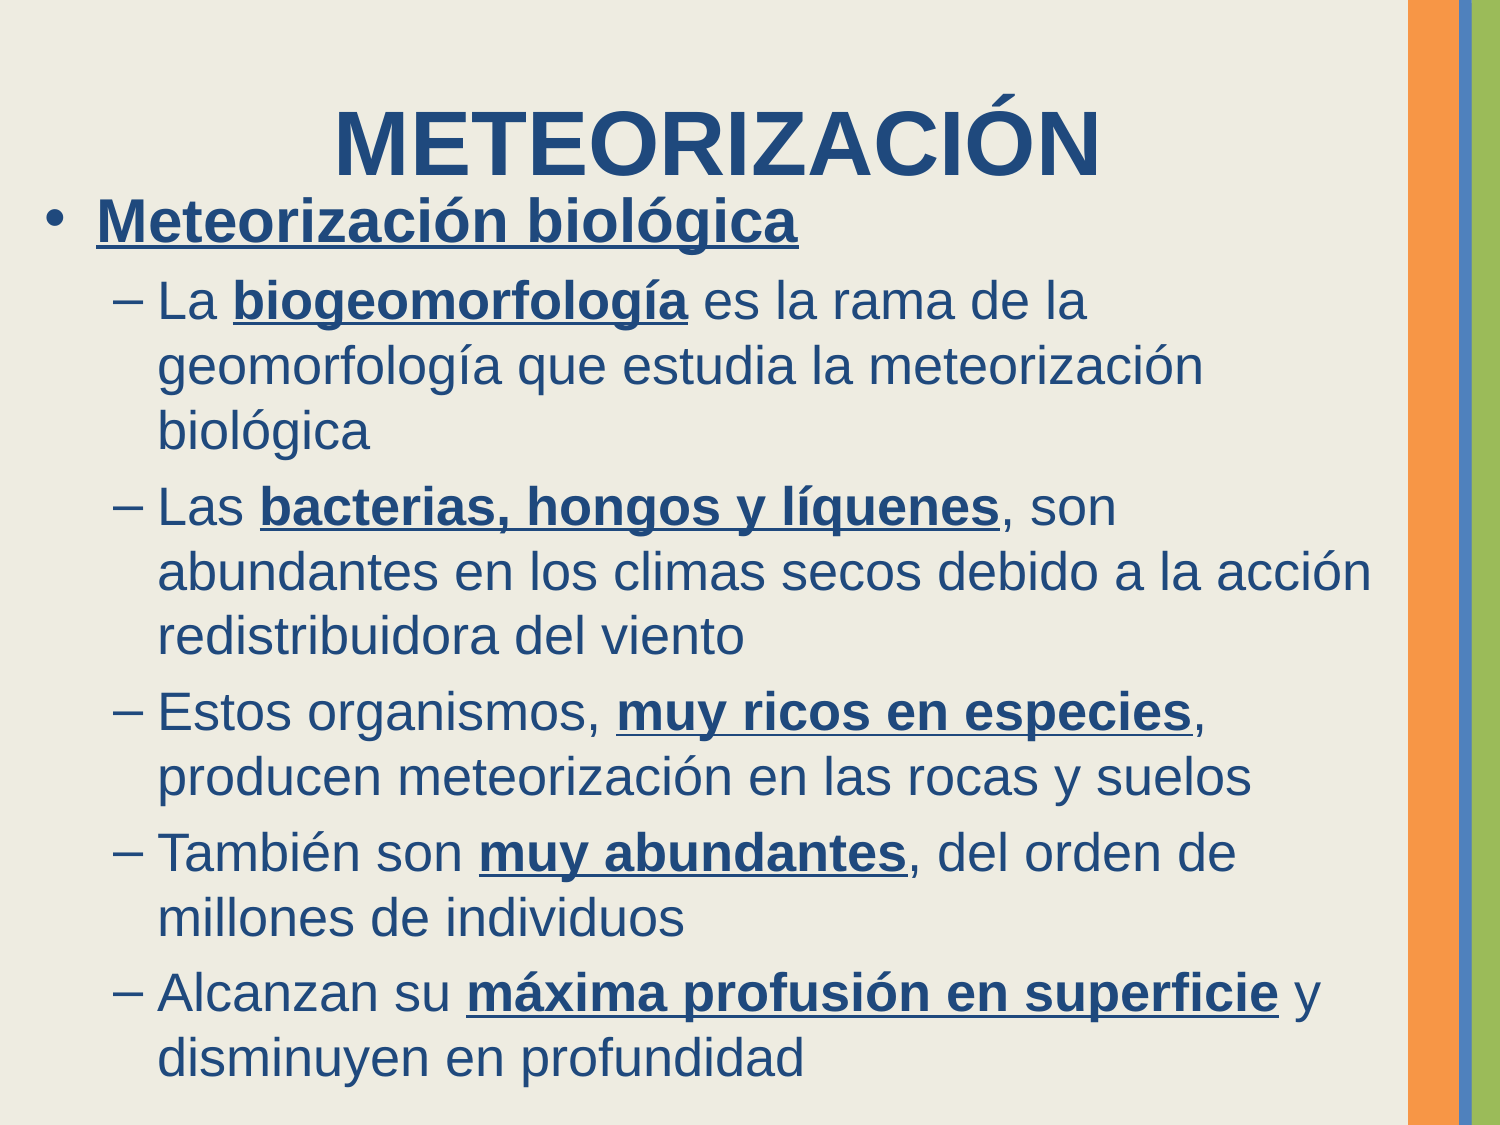

# meteorización
Meteorización biológica
La biogeomorfología es la rama de la geomorfología que estudia la meteorización biológica
Las bacterias, hongos y líquenes, son abundantes en los climas secos debido a la acción redistribuidora del viento
Estos organismos, muy ricos en especies, producen meteorización en las rocas y suelos
También son muy abundantes, del orden de millones de individuos
Alcanzan su máxima profusión en superficie y disminuyen en profundidad